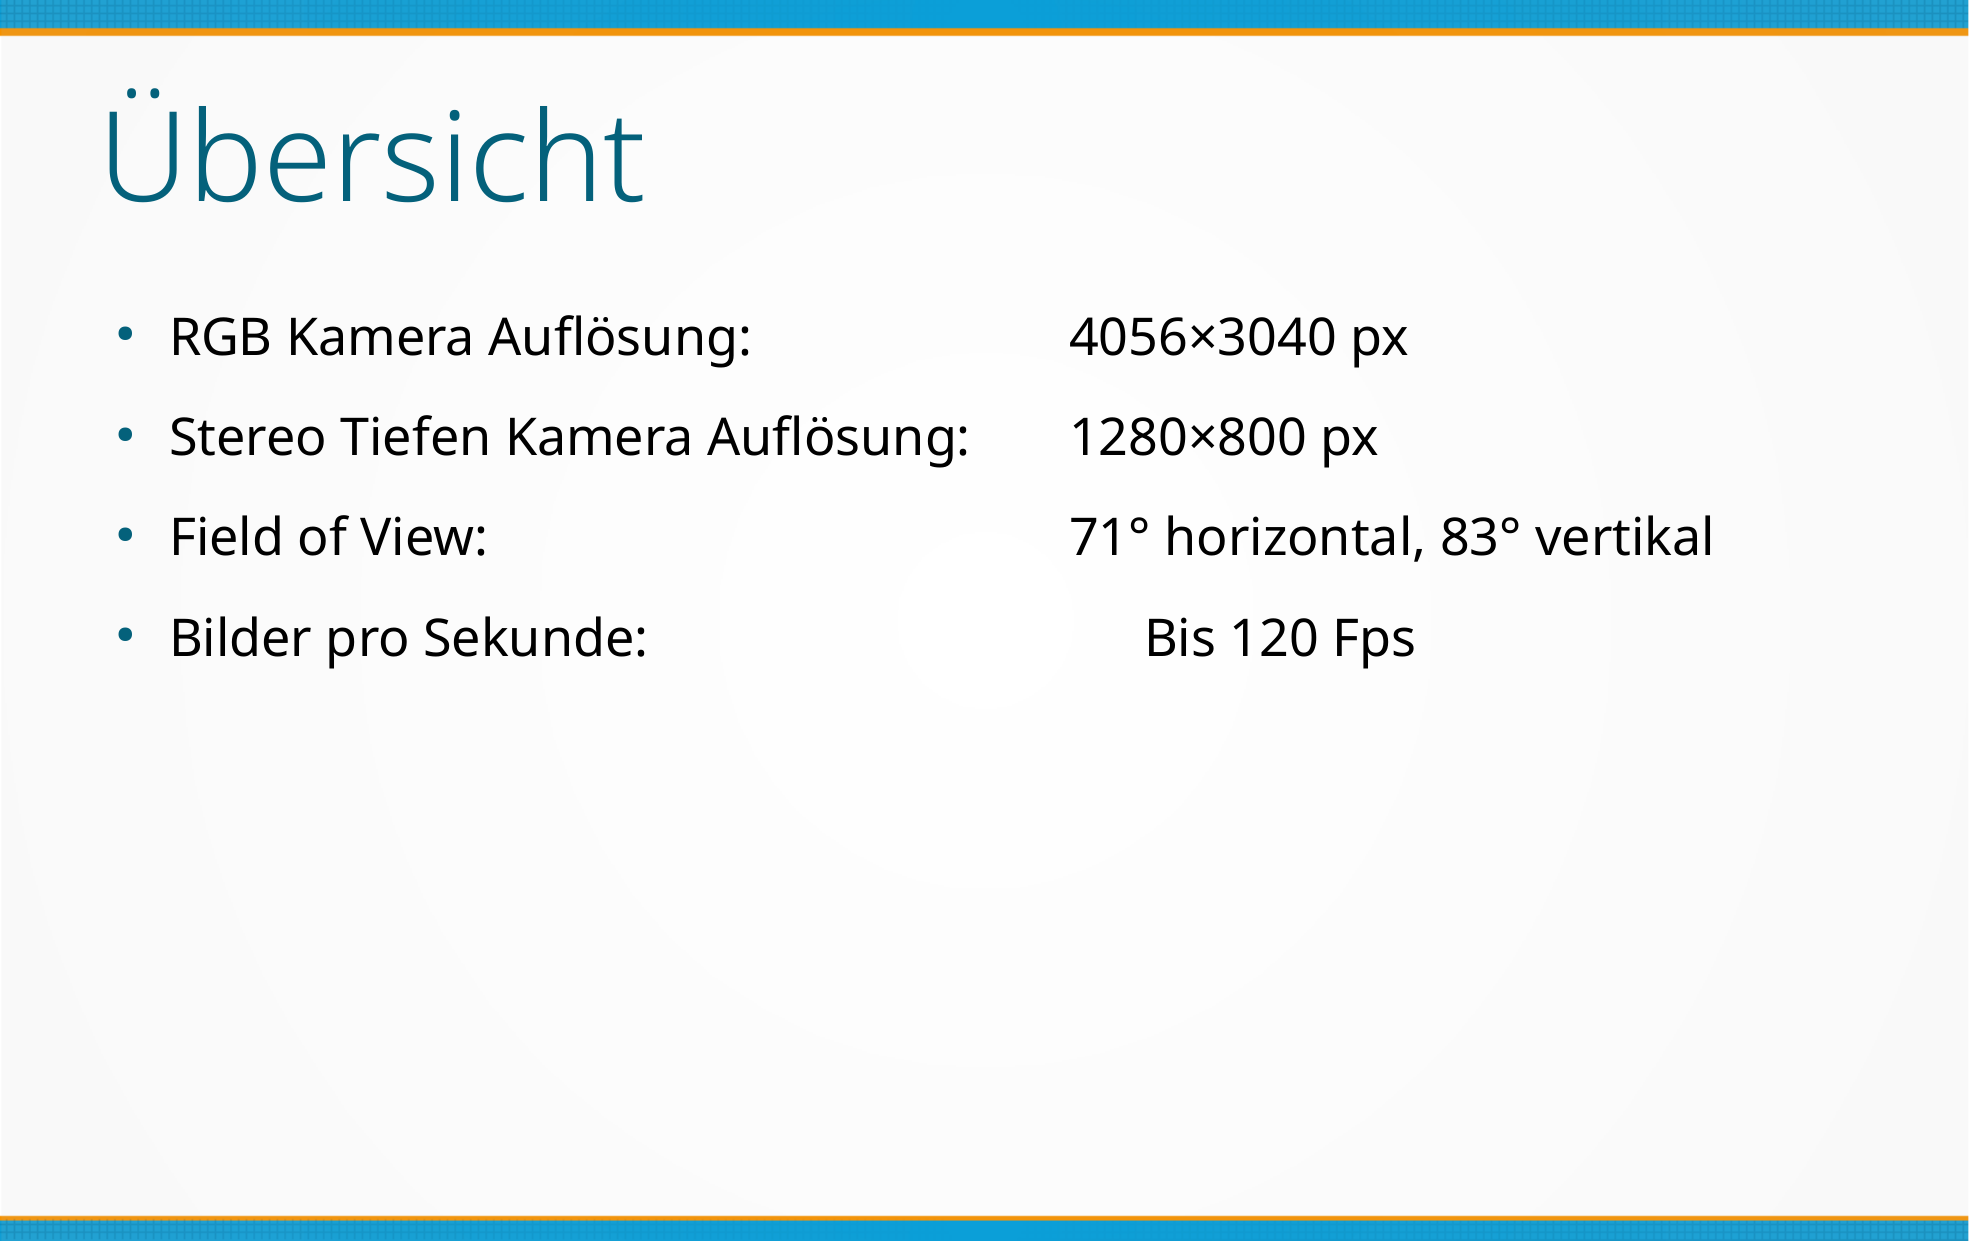

# Übersicht
RGB Kamera Auflösung:		 	4056×3040 px
Stereo Tiefen Kamera Auflösung: 	 	1280×800 px
Field of View:		 	71° horizontal, 83° vertikal
Bilder pro Sekunde:			 	Bis 120 Fps